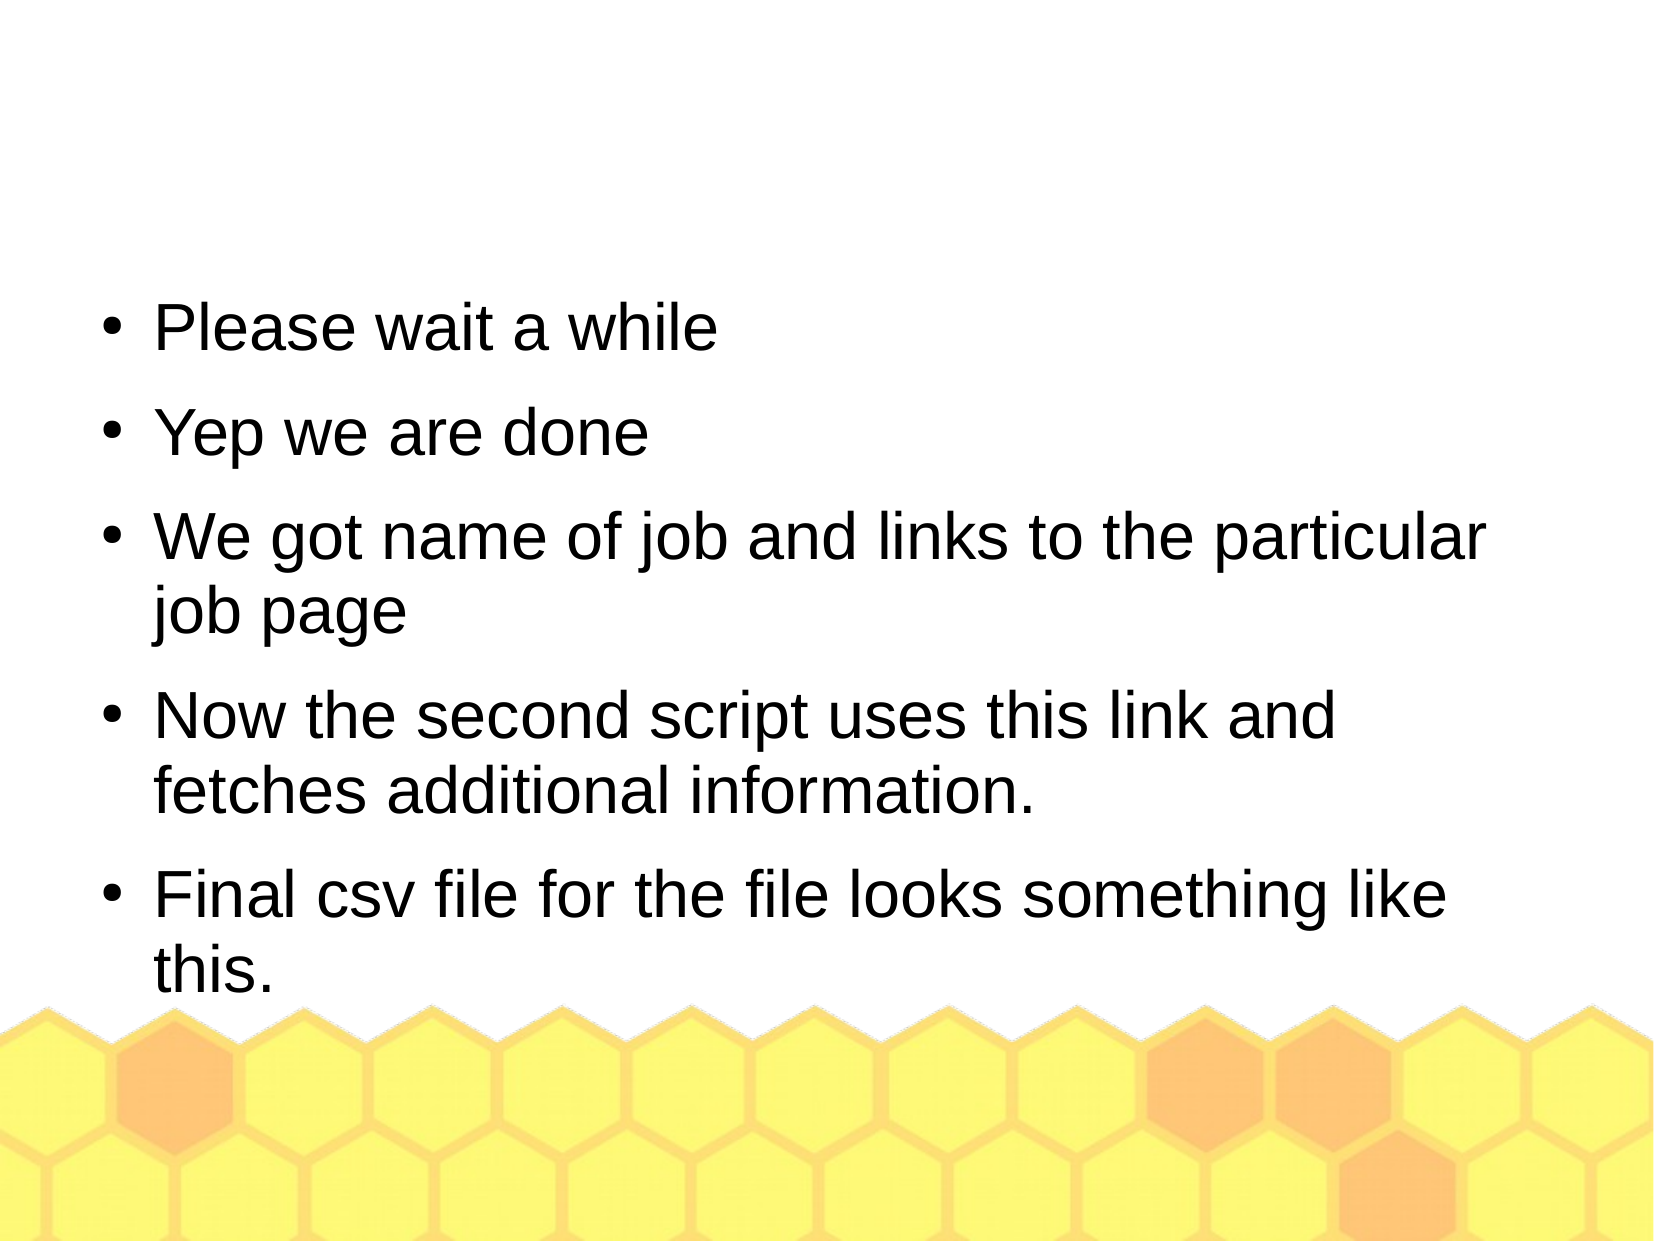

#
Please wait a while
Yep we are done
We got name of job and links to the particular job page
Now the second script uses this link and fetches additional information.
Final csv file for the file looks something like this.